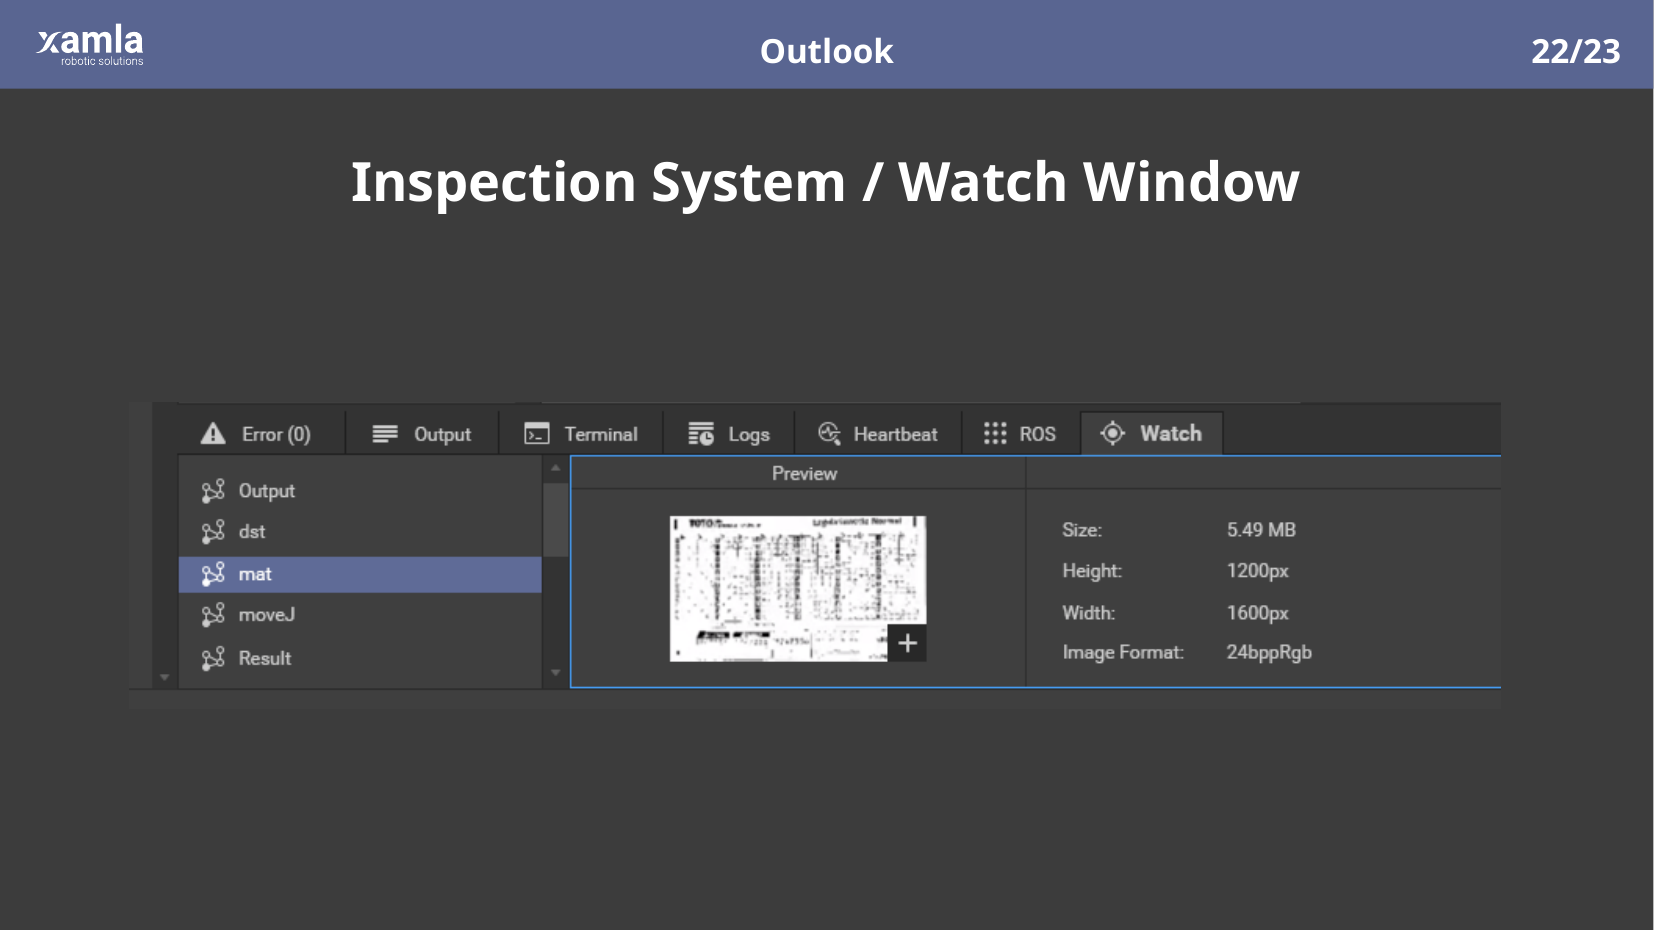

Outlook
22/23
Inspection System / Watch Window